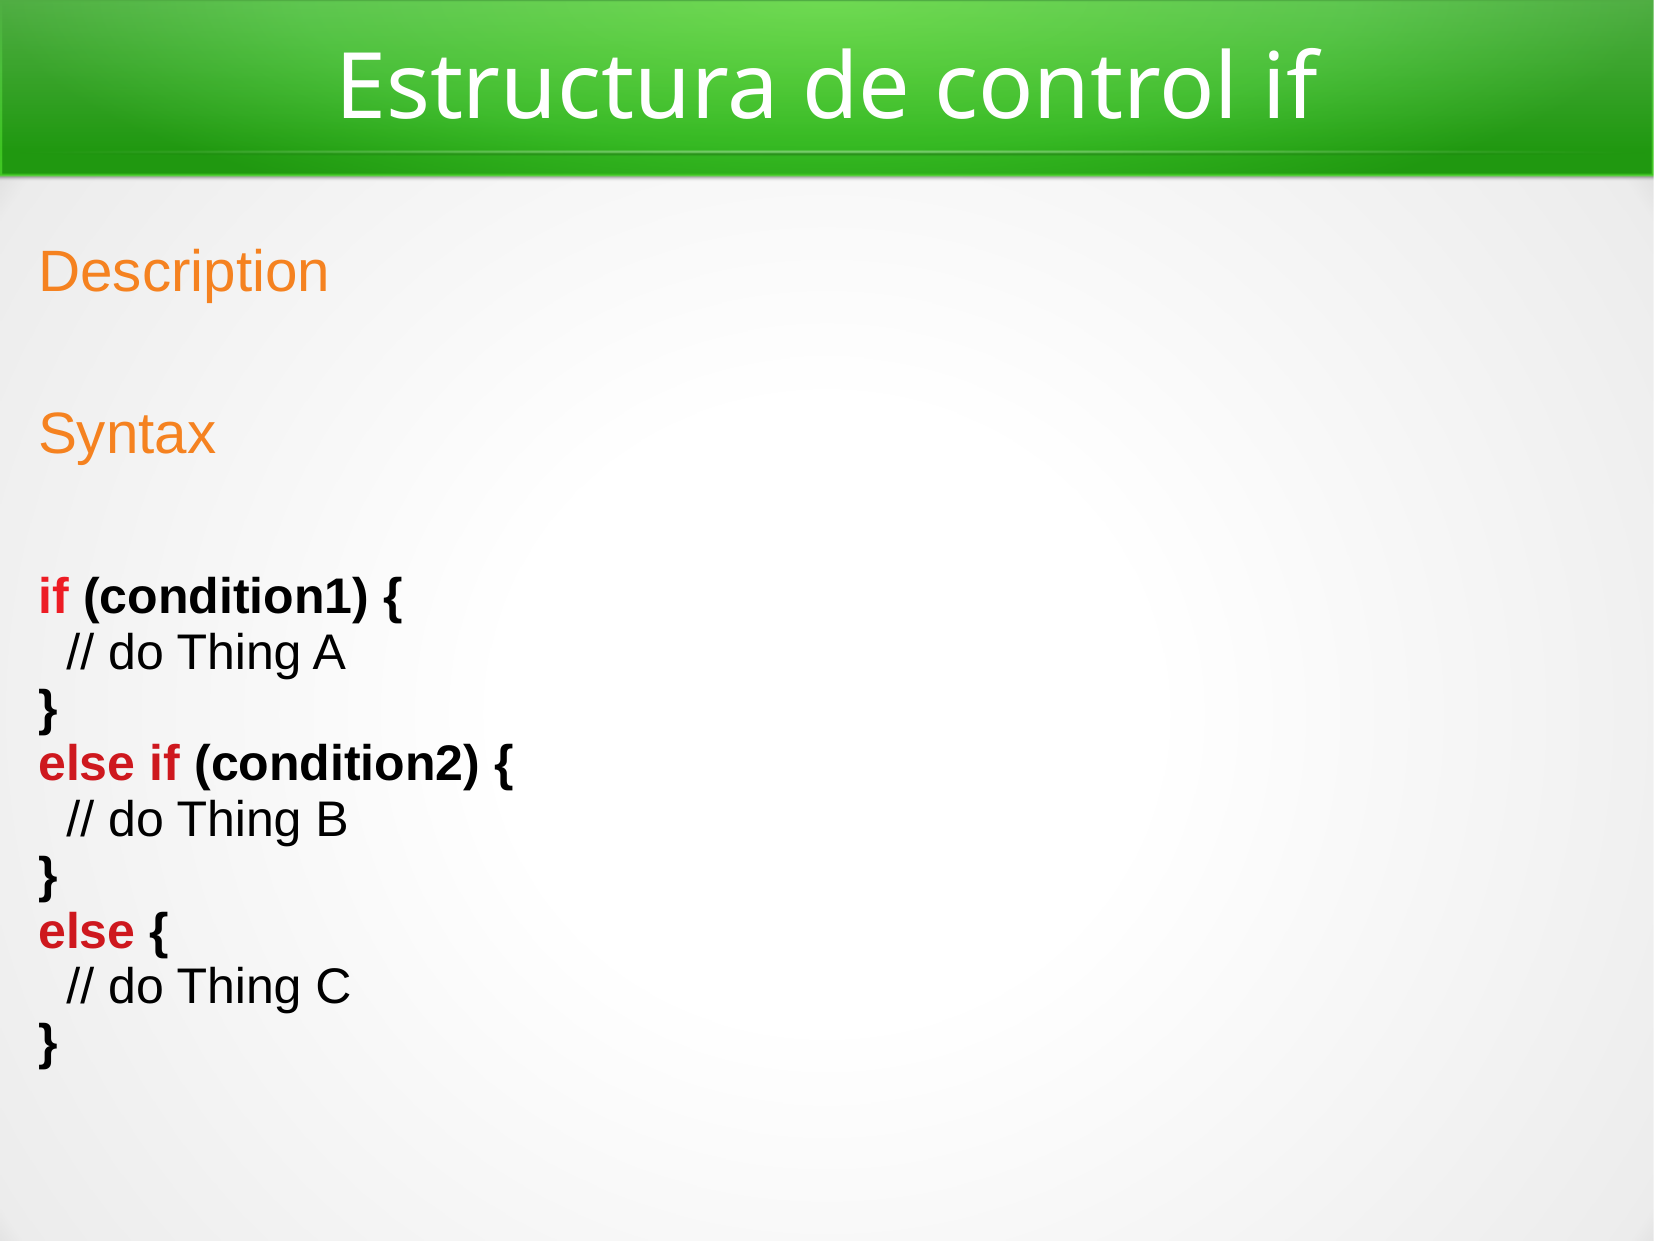

# Estructura de control if
Description
Syntax
if (condition1) {
 // do Thing A
}
else if (condition2) {
 // do Thing B
}
else {
 // do Thing C
}